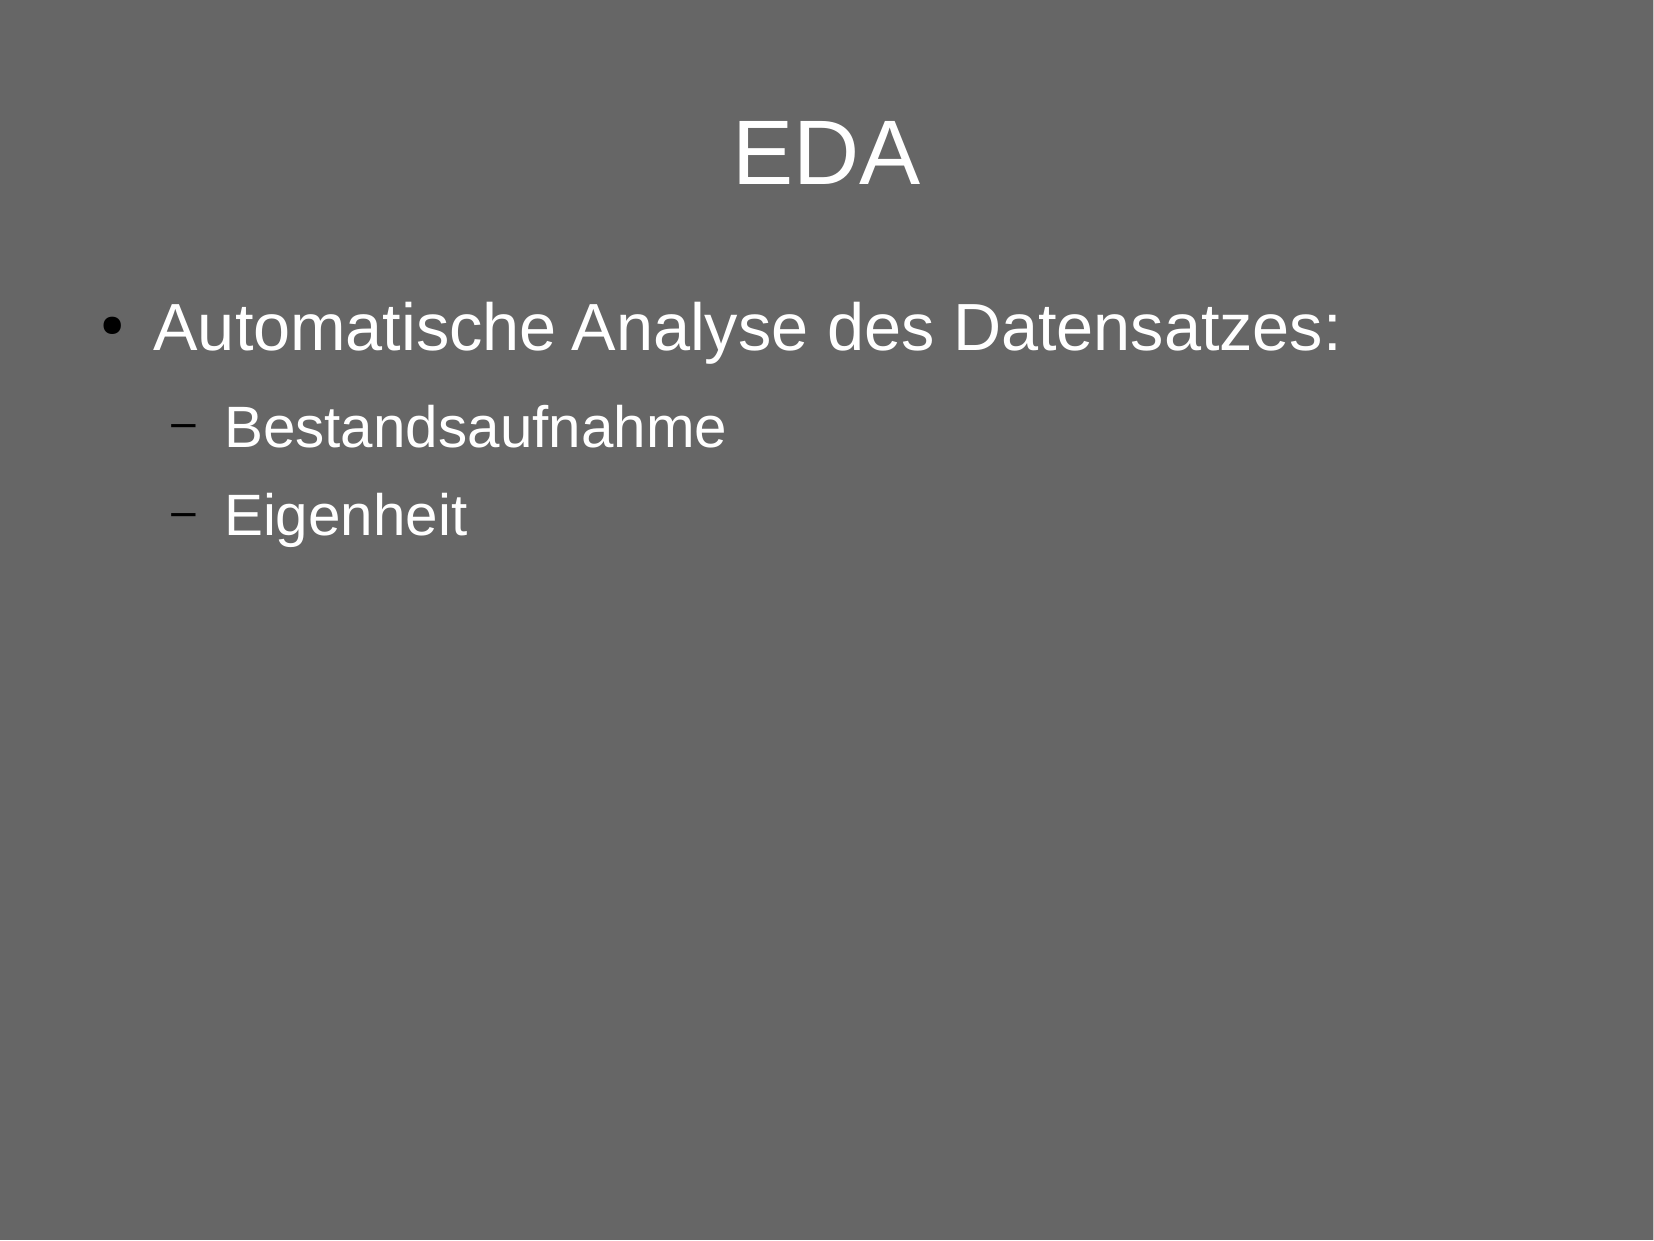

# EDA
Automatische Analyse des Datensatzes:
Bestandsaufnahme
Eigenheit